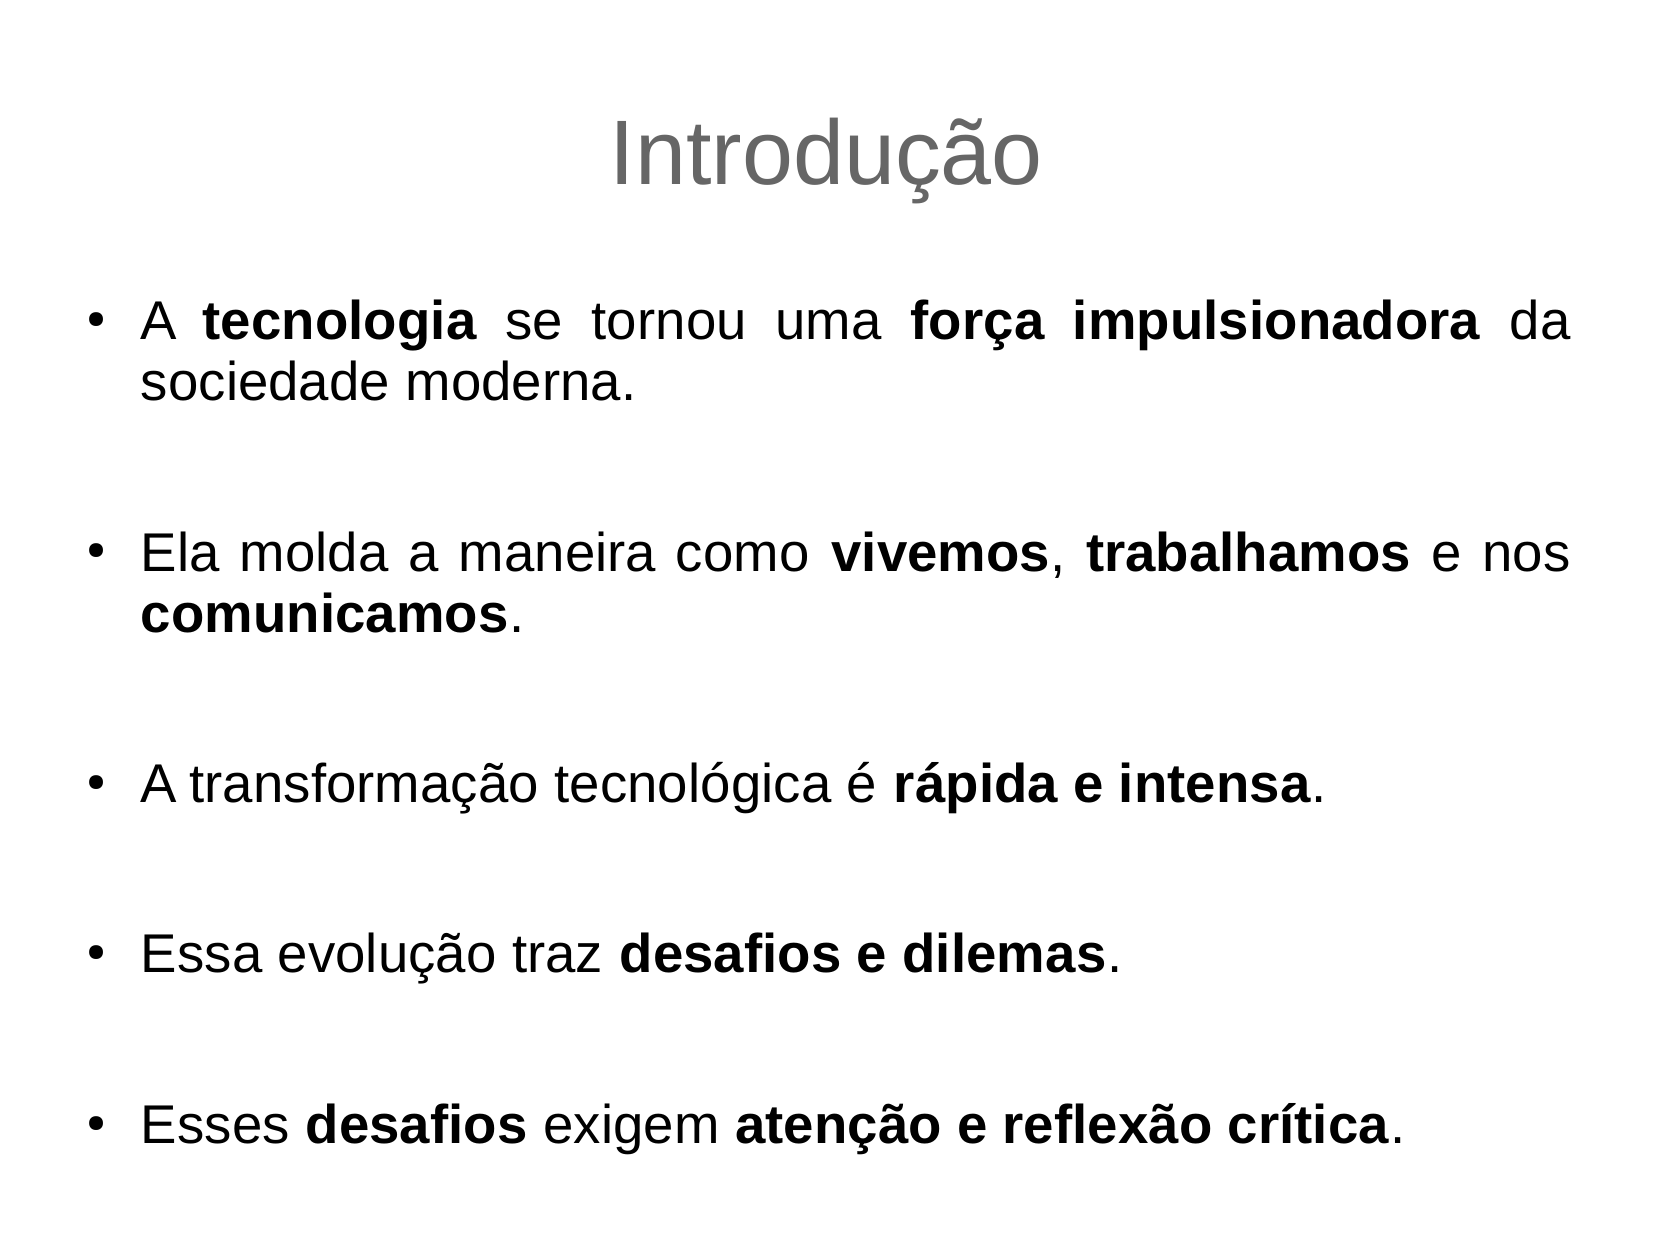

# Introdução
A tecnologia se tornou uma força impulsionadora da sociedade moderna.
Ela molda a maneira como vivemos, trabalhamos e nos comunicamos.
A transformação tecnológica é rápida e intensa.
Essa evolução traz desafios e dilemas.
Esses desafios exigem atenção e reflexão crítica.